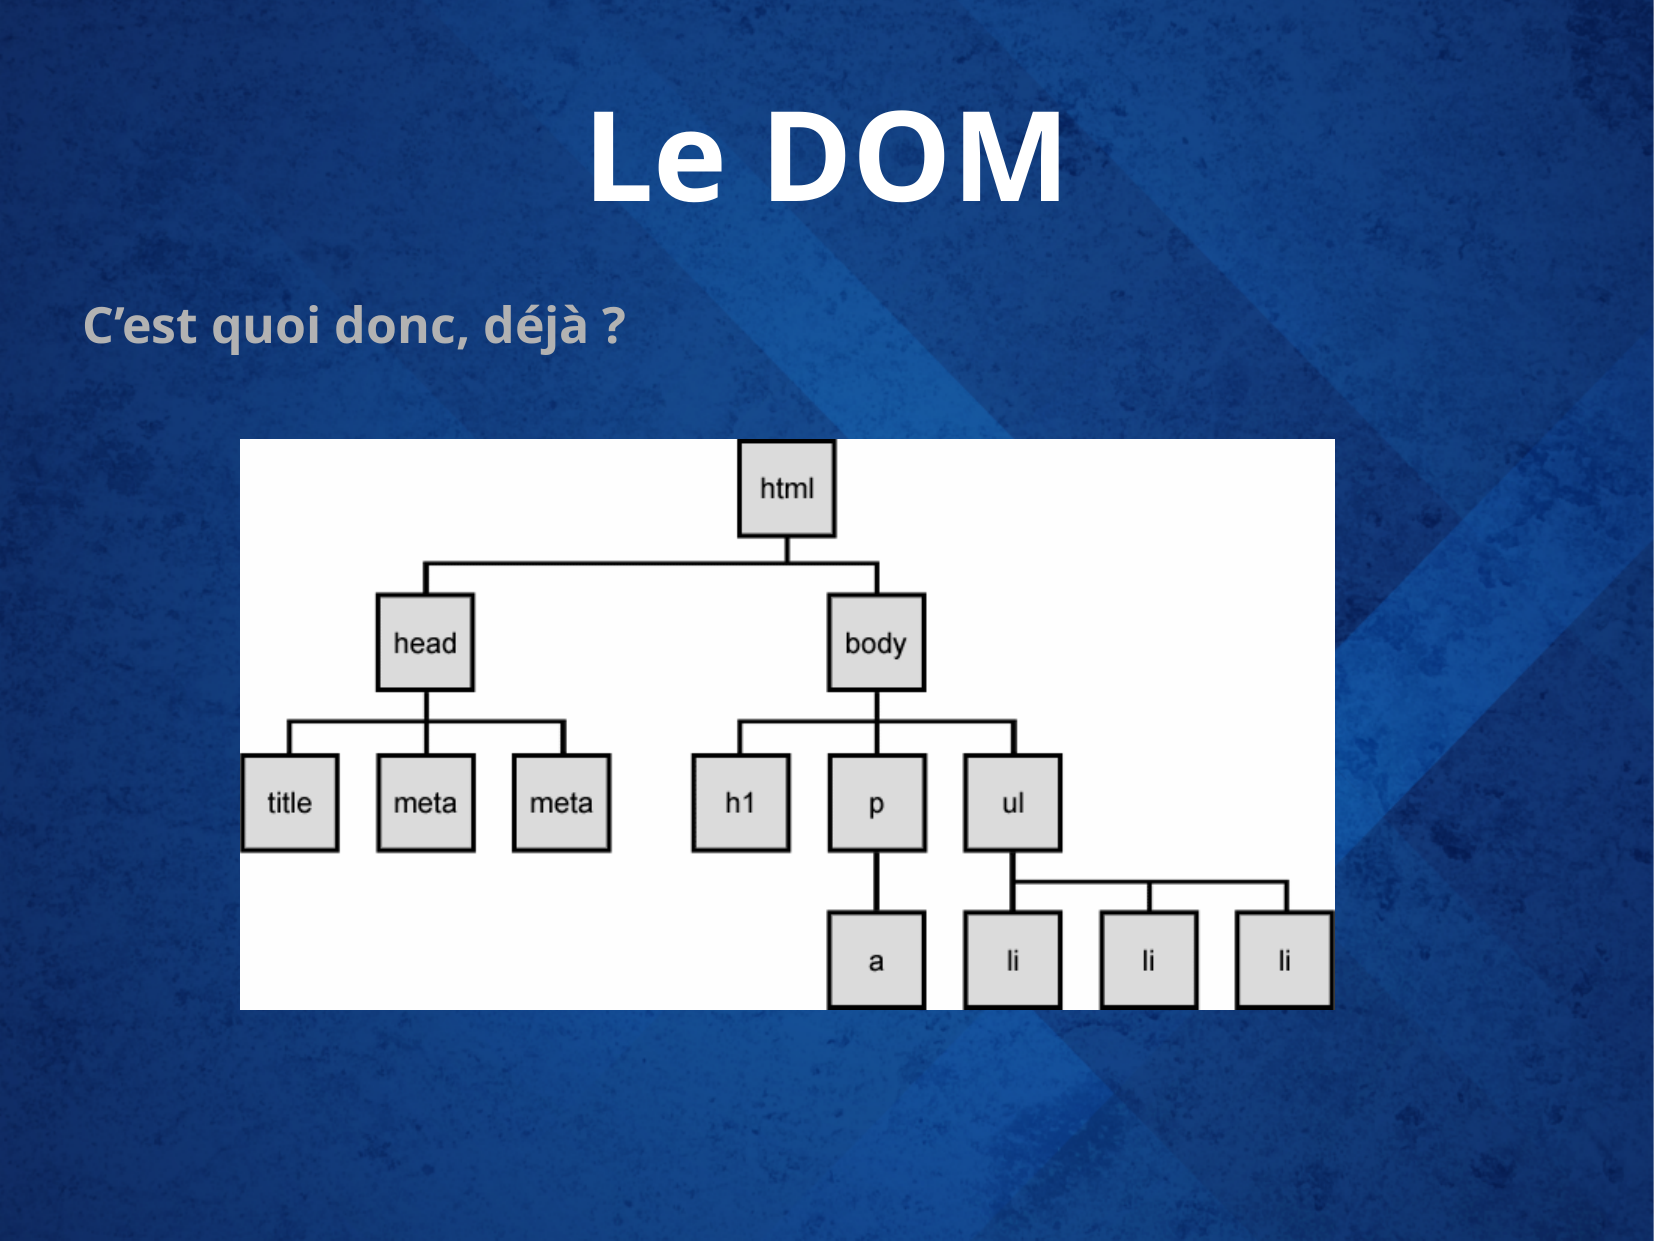

# Le DOM
C’est quoi donc, déjà ?